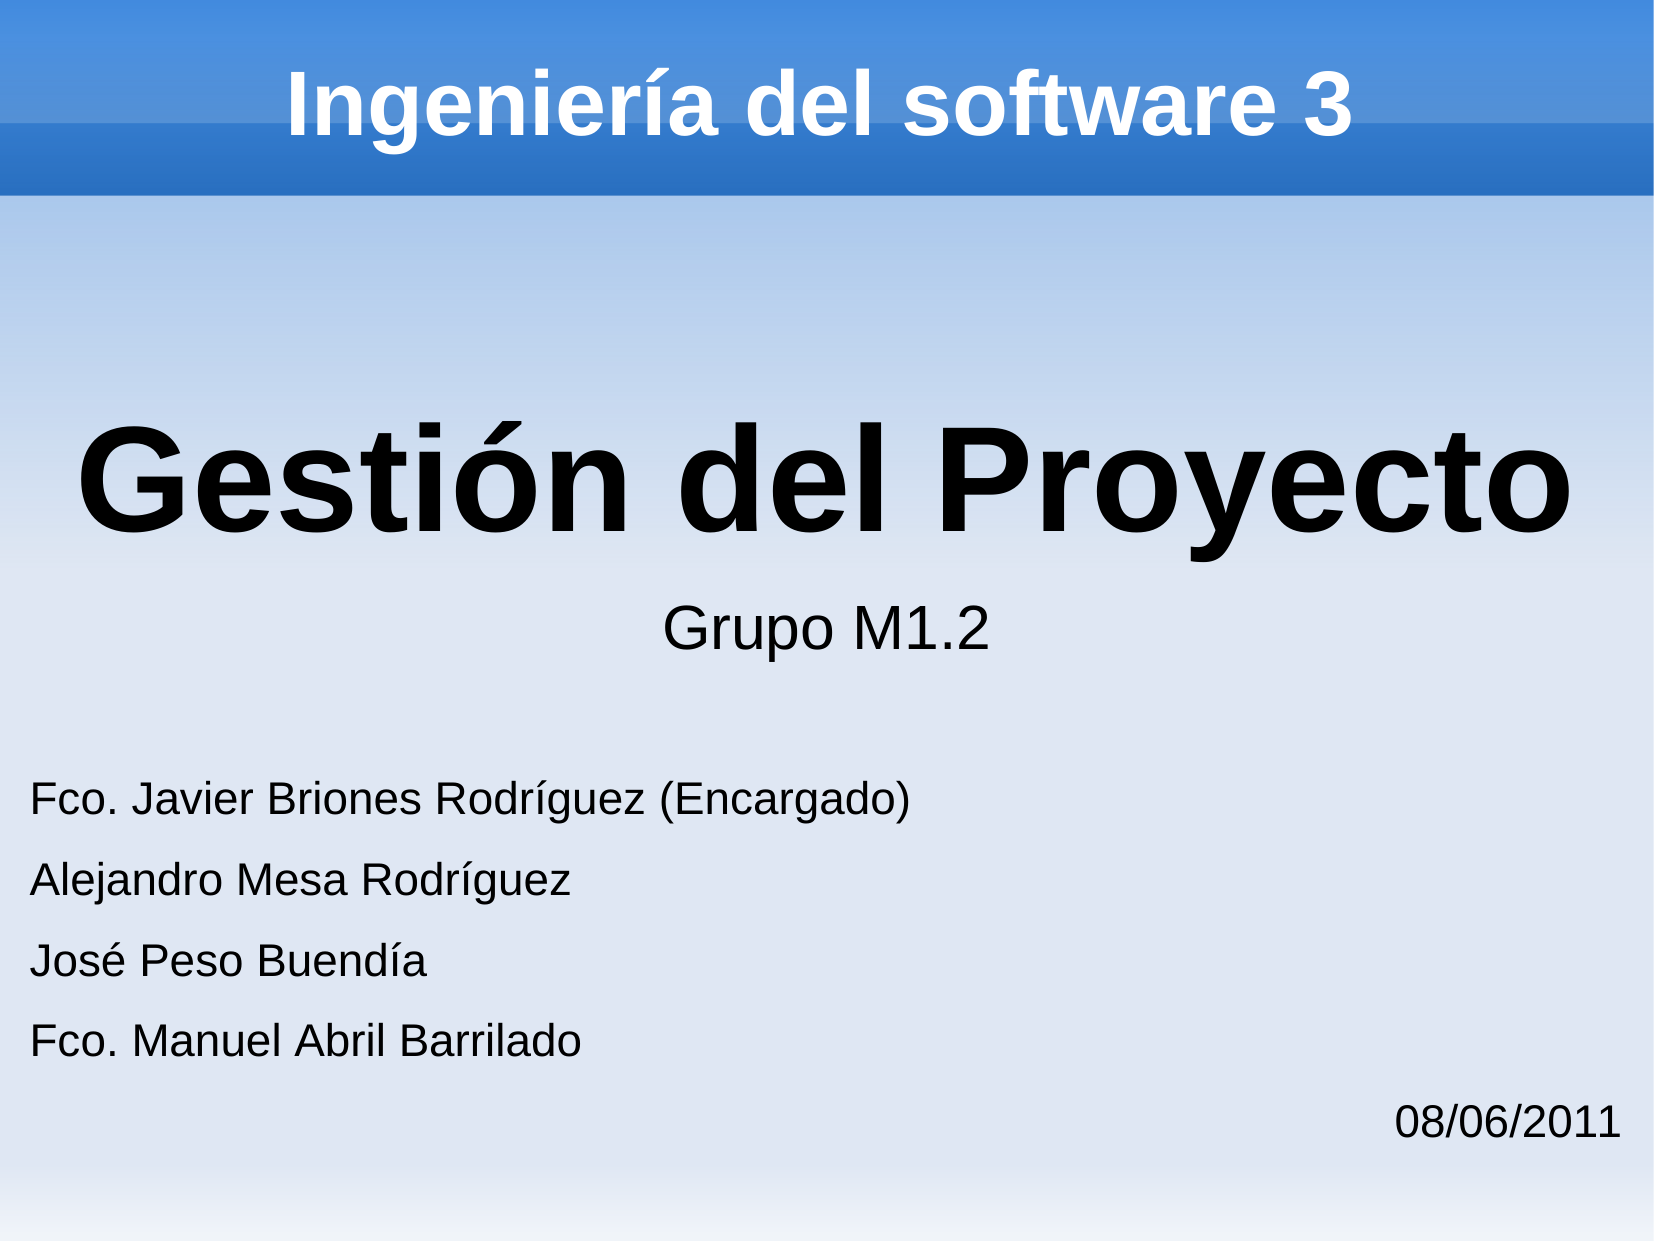

# Ingeniería del software 3
Gestión del Proyecto
Grupo M1.2
Fco. Javier Briones Rodríguez (Encargado)
Alejandro Mesa Rodríguez
José Peso Buendía
Fco. Manuel Abril Barrilado
08/06/2011